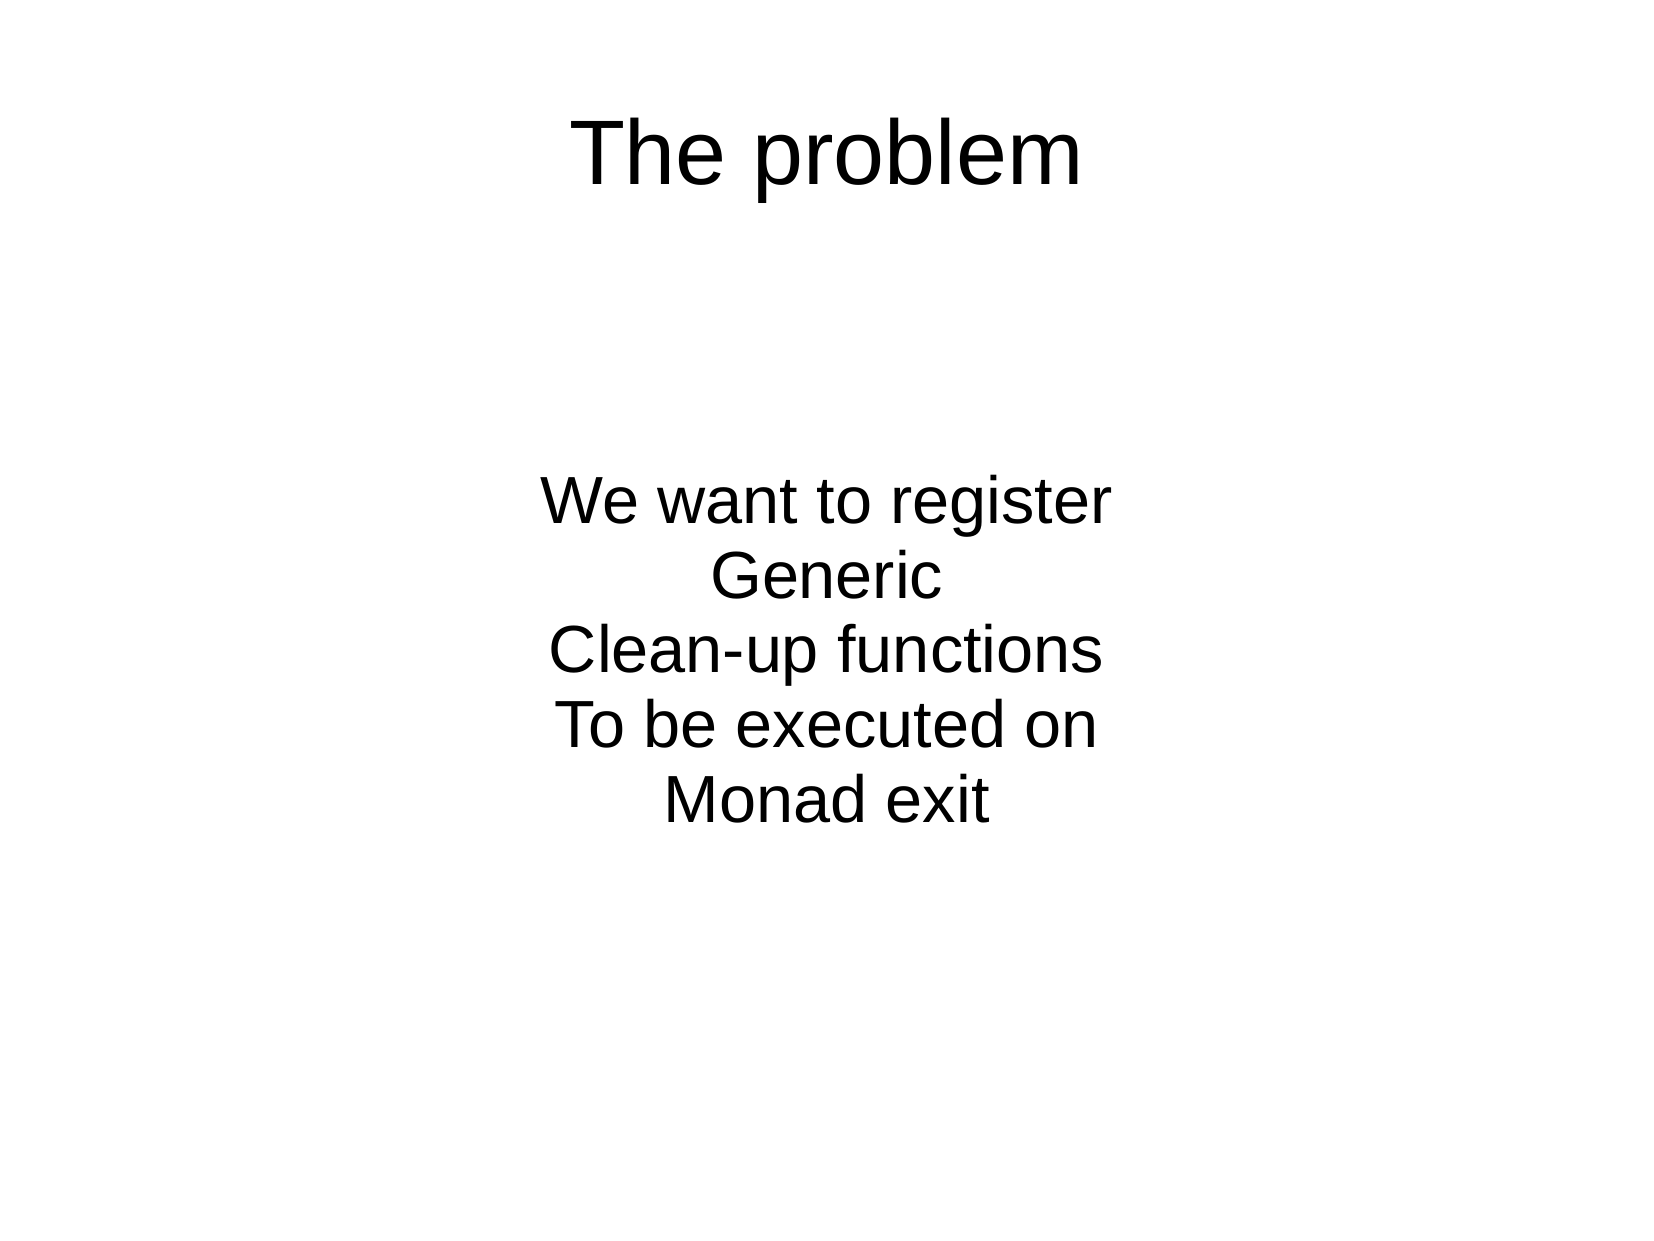

# The problem
We want to register
Generic
Clean-up functions
To be executed on
Monad exit